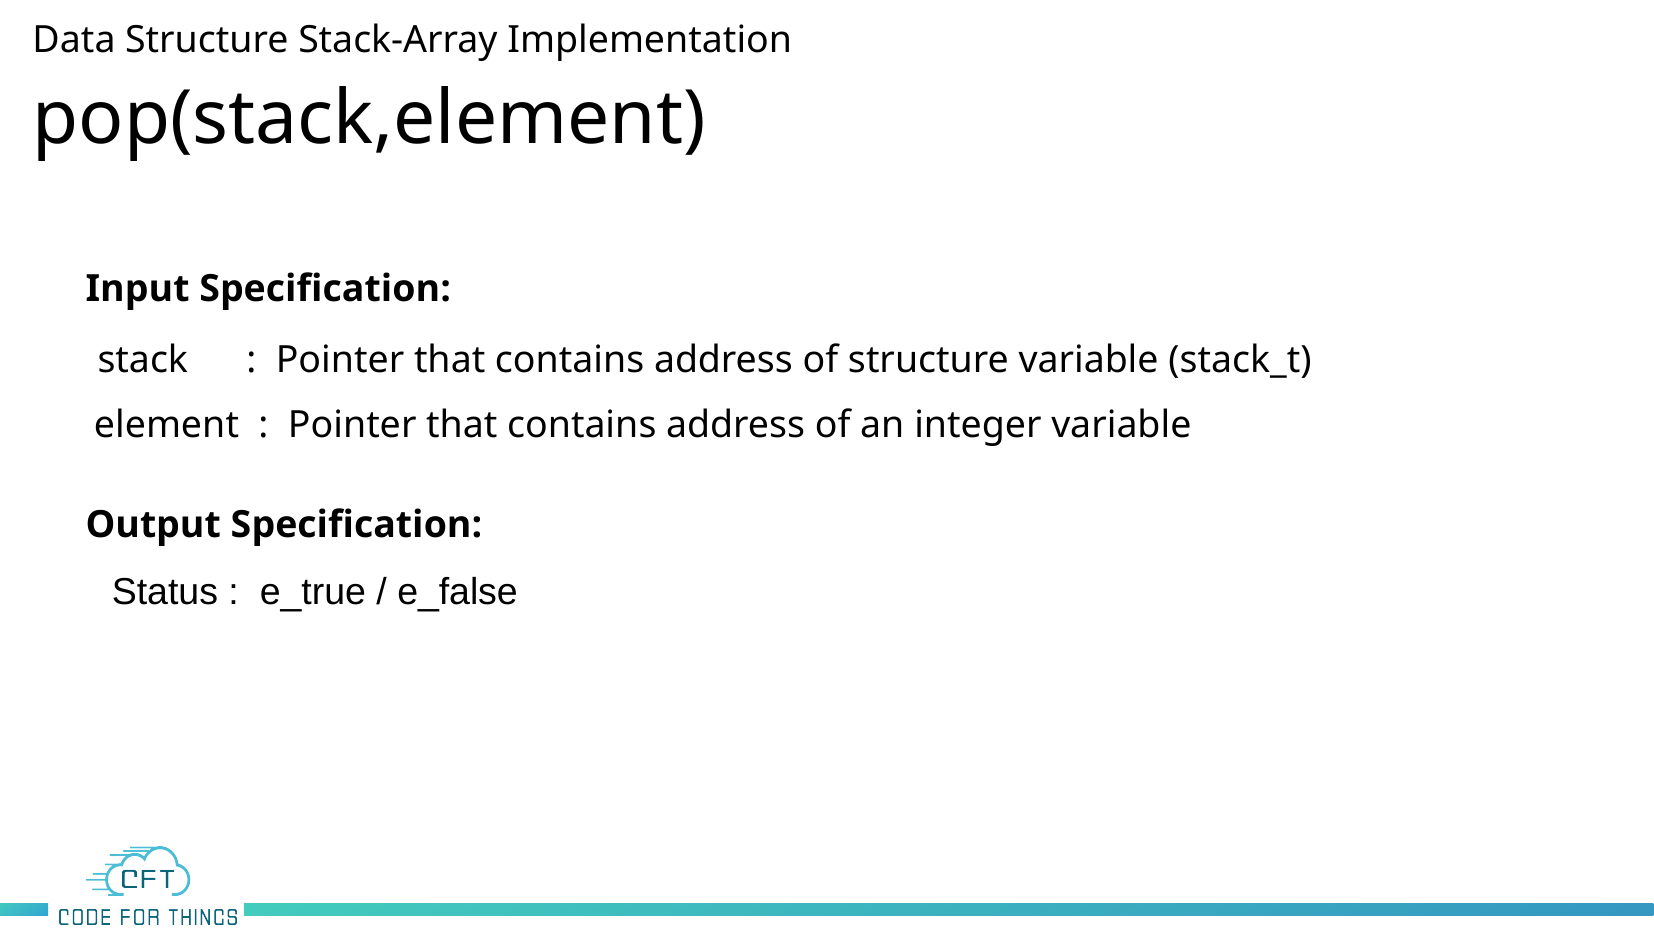

# Data Structure Stack-Array Implementation pop(stack,element)
Input Specification:
stack : Pointer that contains address of structure variable (stack_t)
element : Pointer that contains address of an integer variable
Output Specification:
Status : e_true / e_false